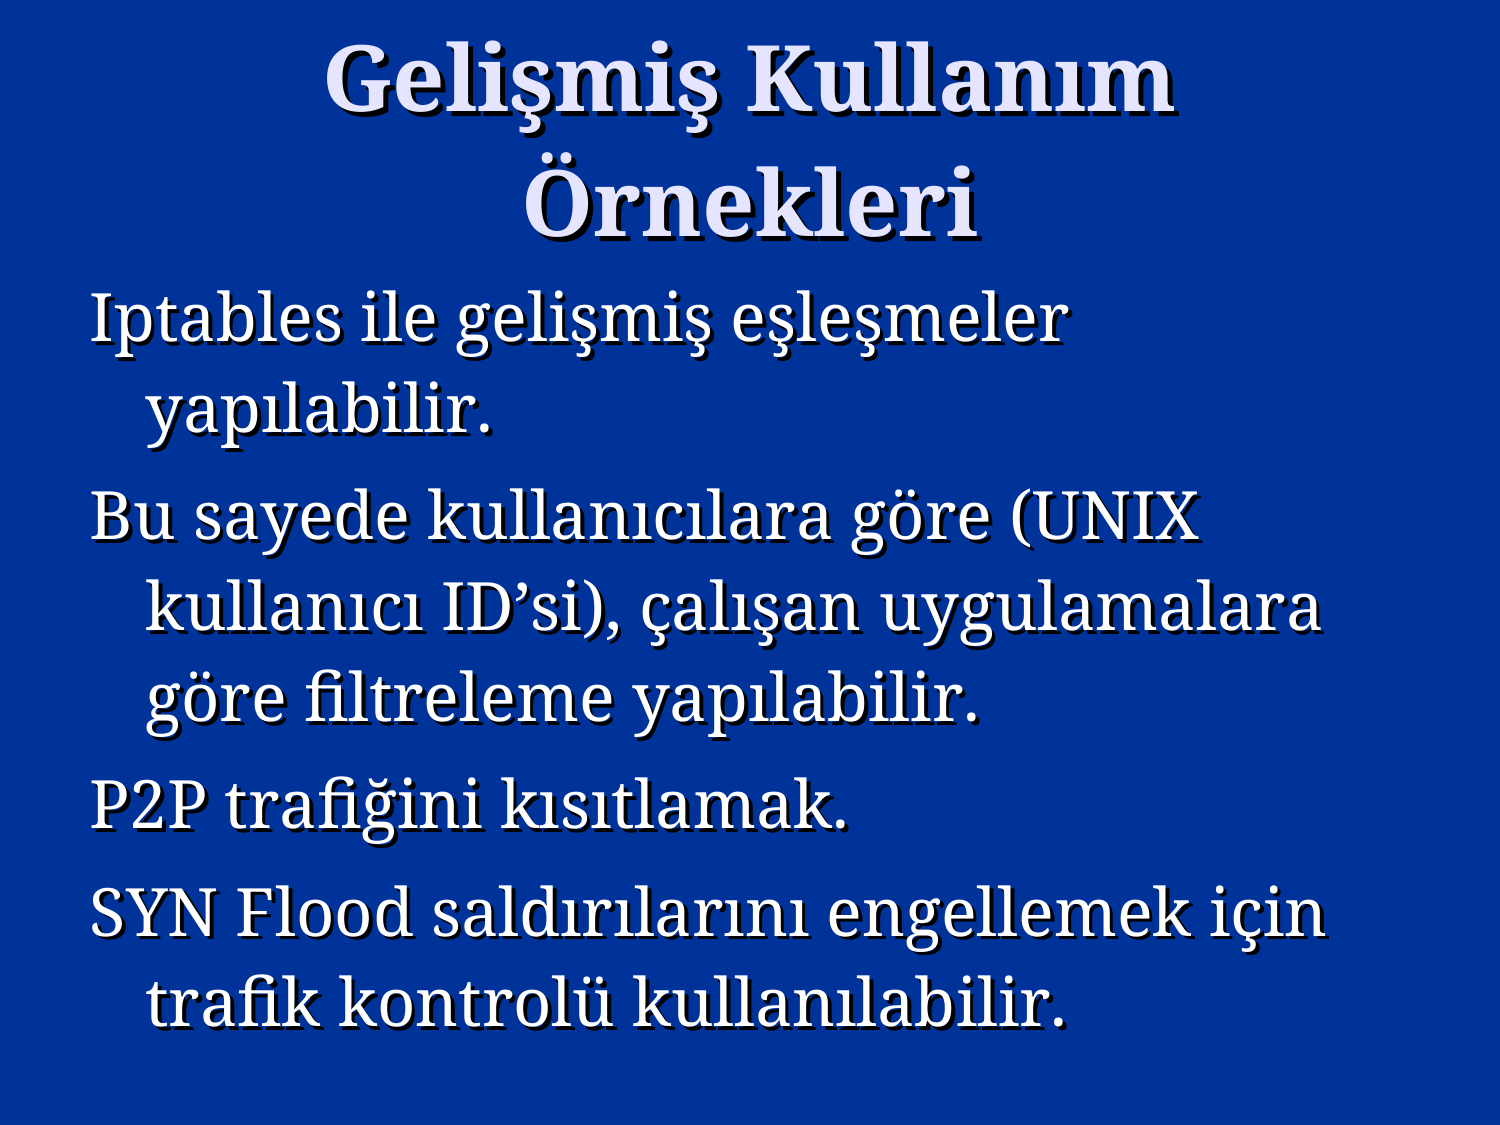

# Gelişmiş Kullanım Örnekleri
Iptables ile gelişmiş eşleşmeler yapılabilir.
Bu sayede kullanıcılara göre (UNIX kullanıcı ID’si), çalışan uygulamalara göre filtreleme yapılabilir.
P2P trafiğini kısıtlamak.
SYN Flood saldırılarını engellemek için trafik kontrolü kullanılabilir.